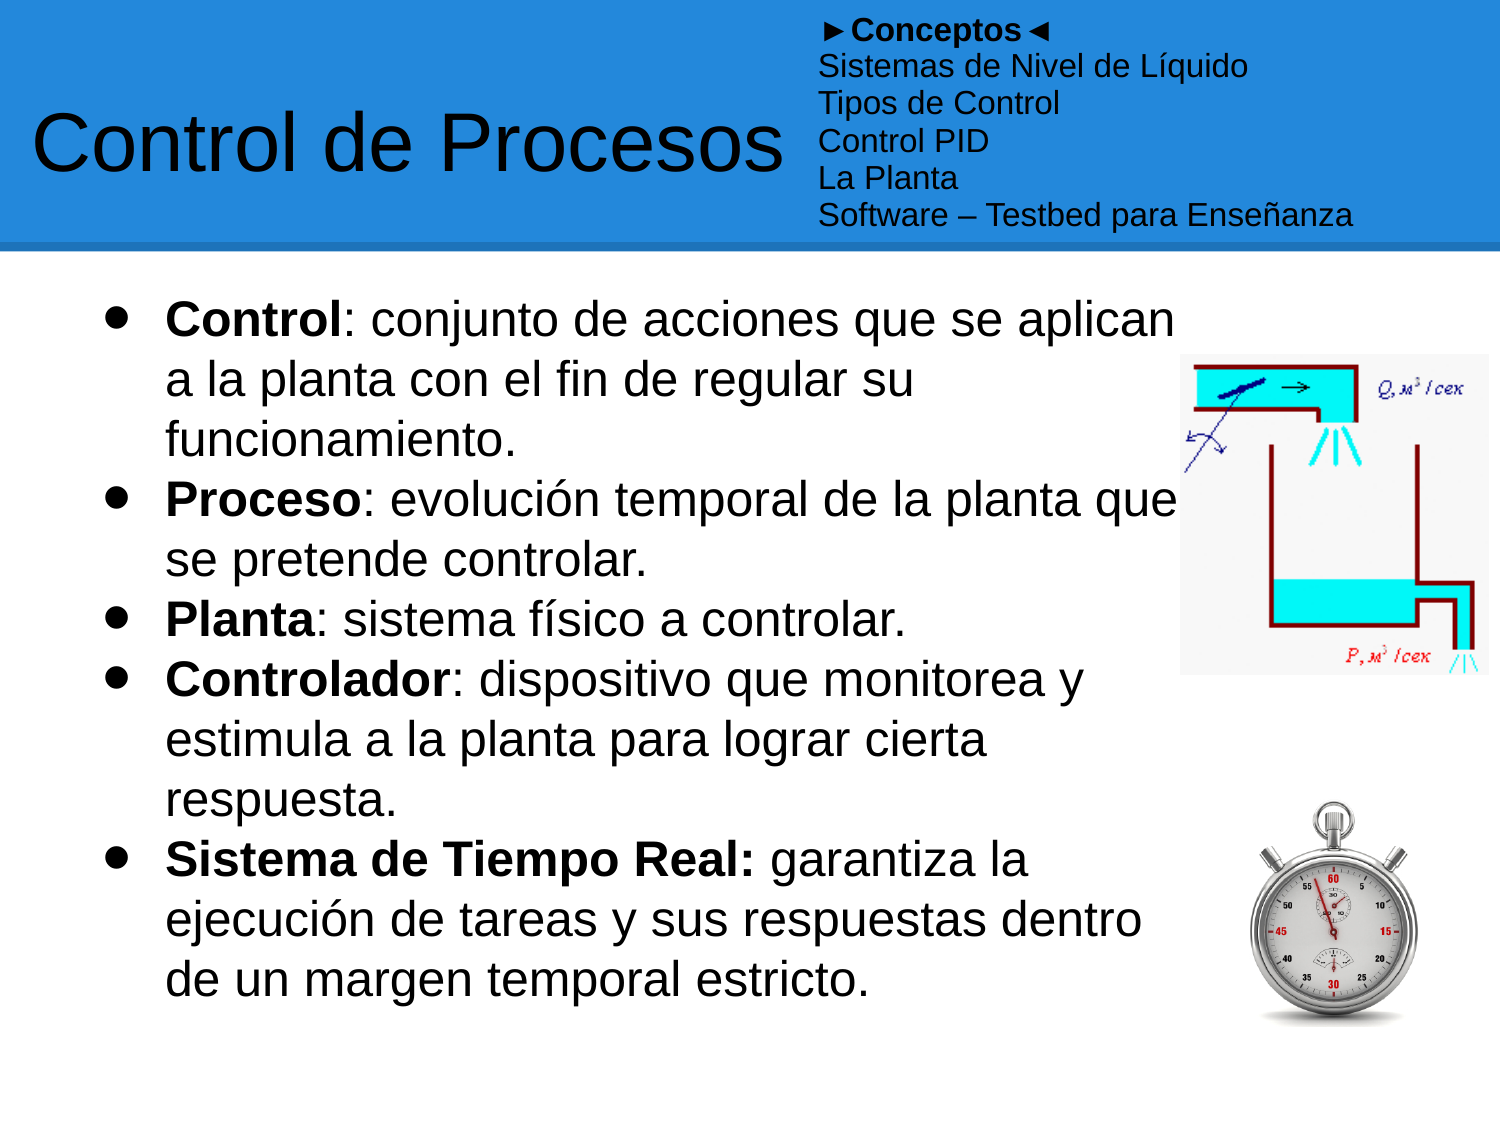

►Conceptos◄
Sistemas de Nivel de Líquido
Tipos de Control
Control PID
La Planta
Software – Testbed para Enseñanza
# Control de Procesos
Control: conjunto de acciones que se aplican a la planta con el fin de regular su funcionamiento.
Proceso: evolución temporal de la planta que se pretende controlar.
Planta: sistema físico a controlar.
Controlador: dispositivo que monitorea y estimula a la planta para lograr cierta respuesta.
Sistema de Tiempo Real: garantiza la ejecución de tareas y sus respuestas dentro de un margen temporal estricto.